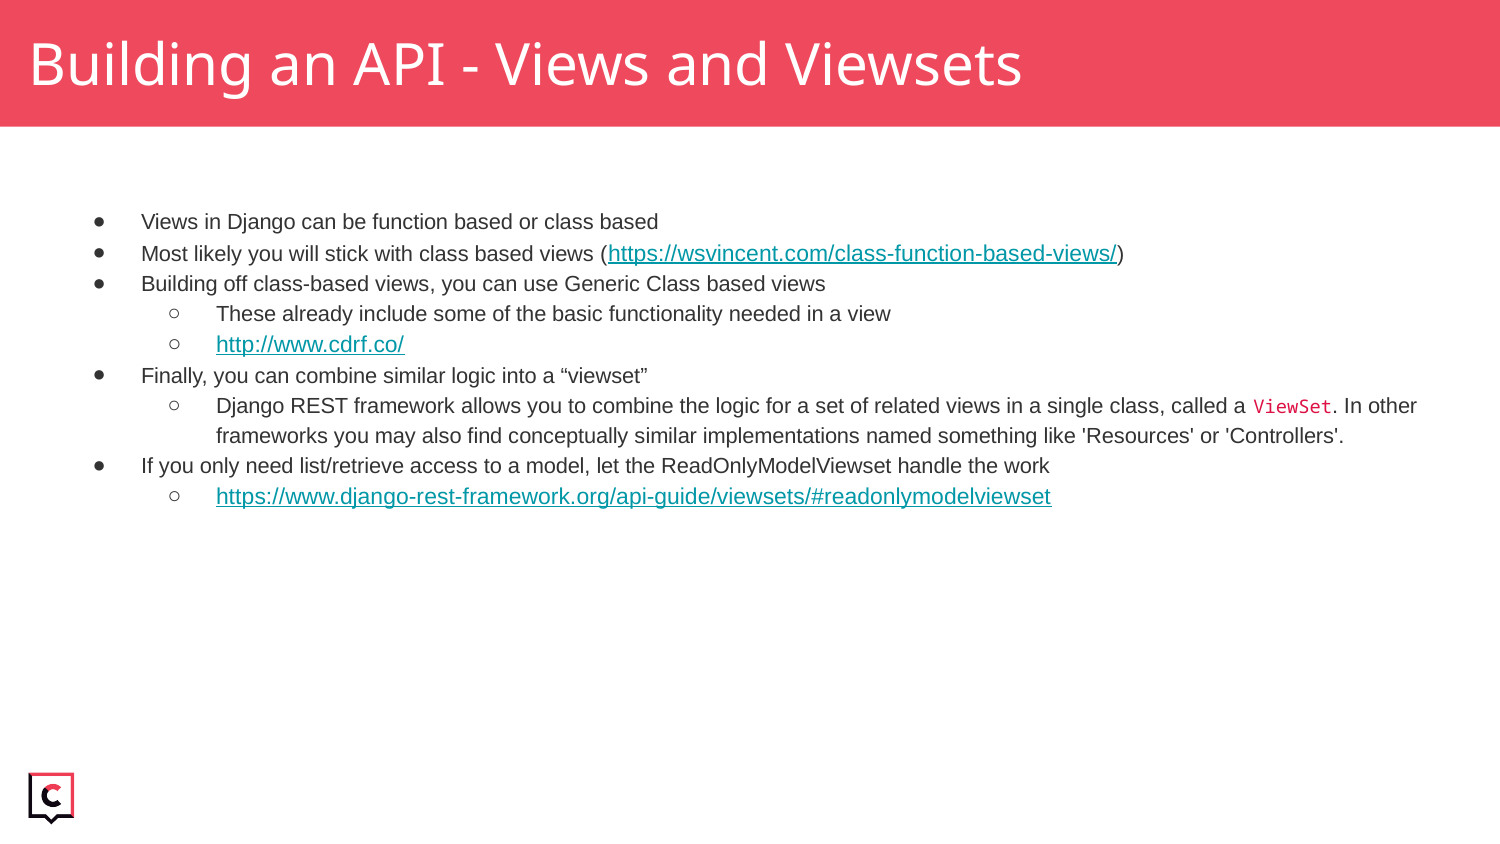

# Building an API - Views and Viewsets
Views in Django can be function based or class based
Most likely you will stick with class based views (https://wsvincent.com/class-function-based-views/)
Building off class-based views, you can use Generic Class based views
These already include some of the basic functionality needed in a view
http://www.cdrf.co/
Finally, you can combine similar logic into a “viewset”
Django REST framework allows you to combine the logic for a set of related views in a single class, called a ViewSet. In other frameworks you may also find conceptually similar implementations named something like 'Resources' or 'Controllers'.
If you only need list/retrieve access to a model, let the ReadOnlyModelViewset handle the work
https://www.django-rest-framework.org/api-guide/viewsets/#readonlymodelviewset